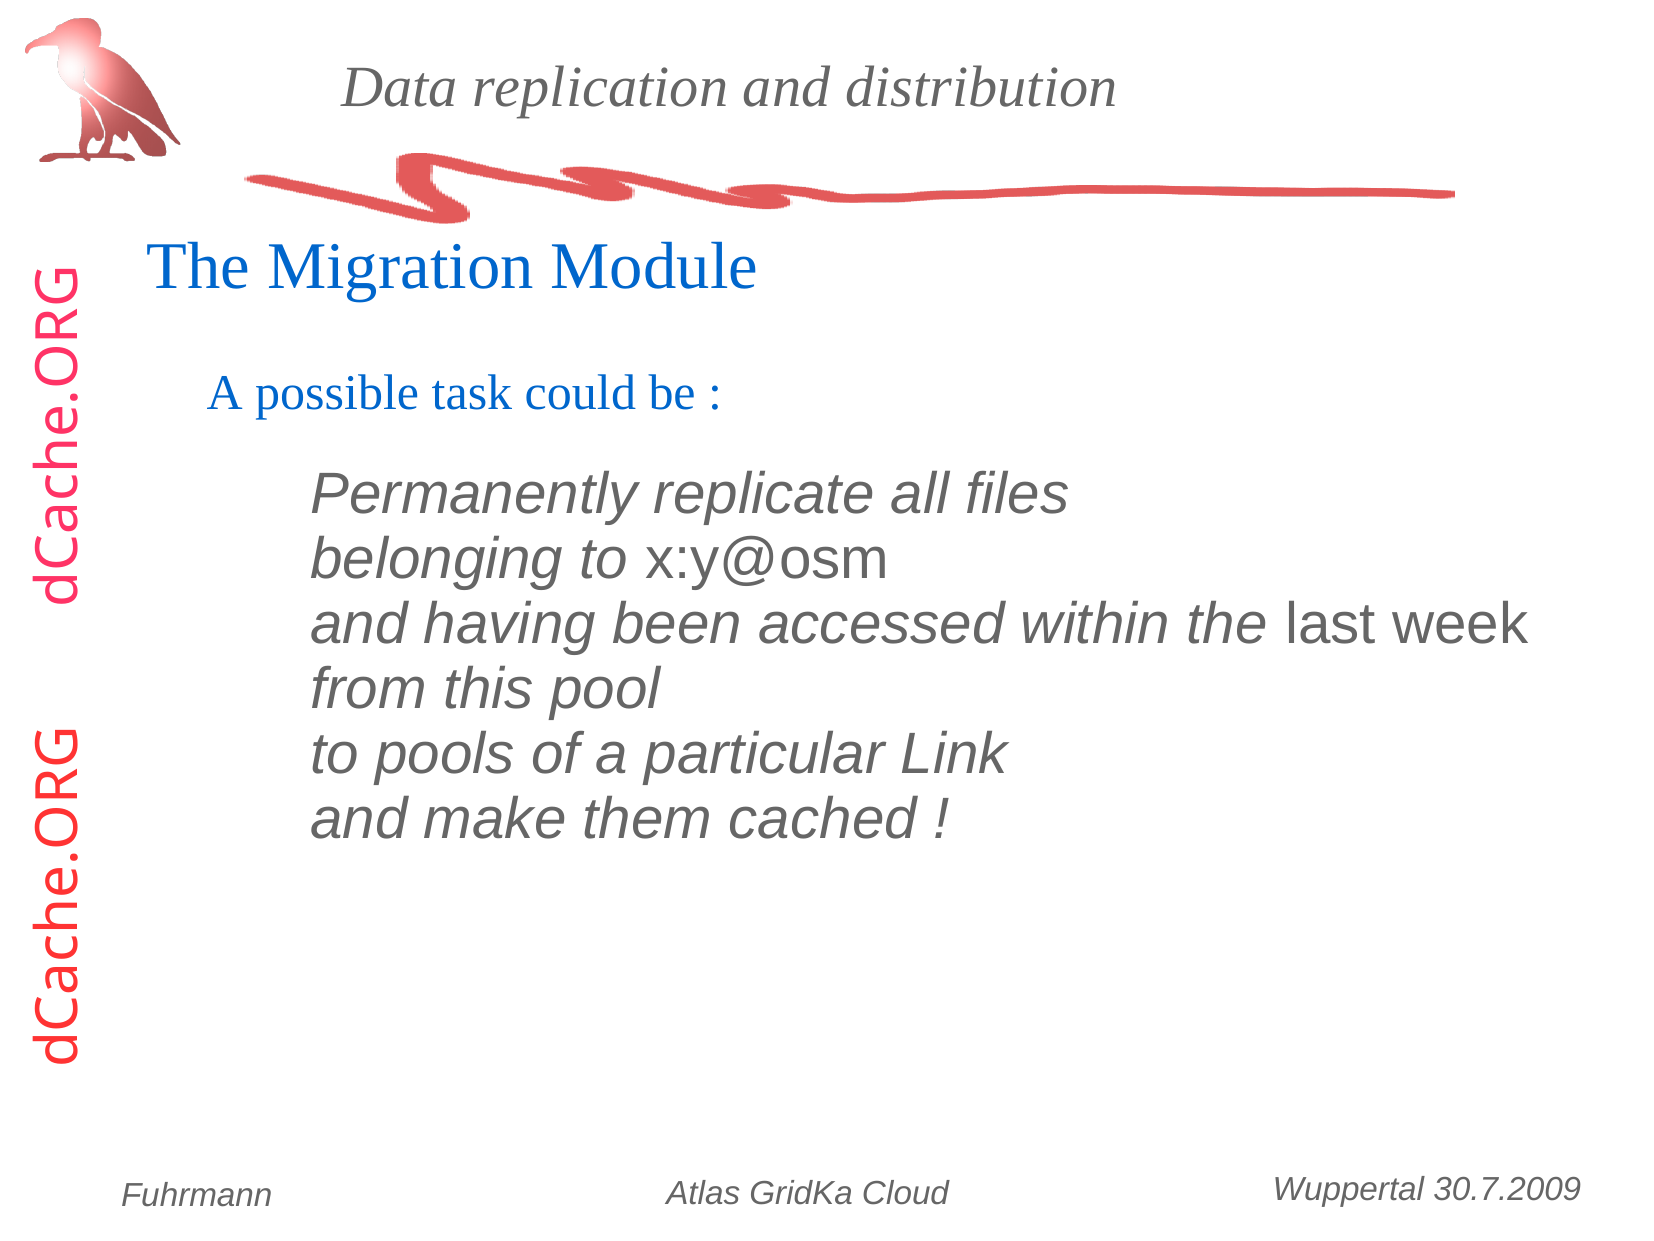

Data replication and distribution
The Migration Module
A possible task could be :
Permanently replicate all files
belonging to x:y@osm
and having been accessed within the last week
from this pool
to pools of a particular Link
and make them cached !